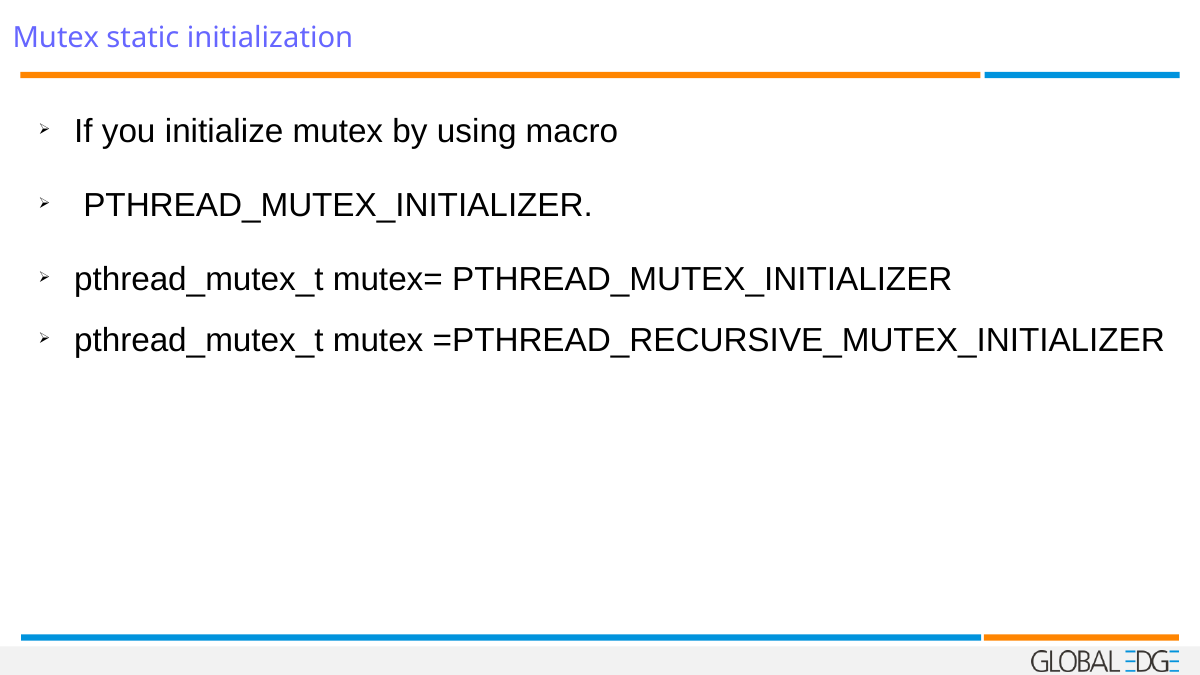

# Mutex static initialization
If you initialize mutex by using macro
 PTHREAD_MUTEX_INITIALIZER.
pthread_mutex_t mutex= PTHREAD_MUTEX_INITIALIZER
pthread_mutex_t mutex =PTHREAD_RECURSIVE_MUTEX_INITIALIZER